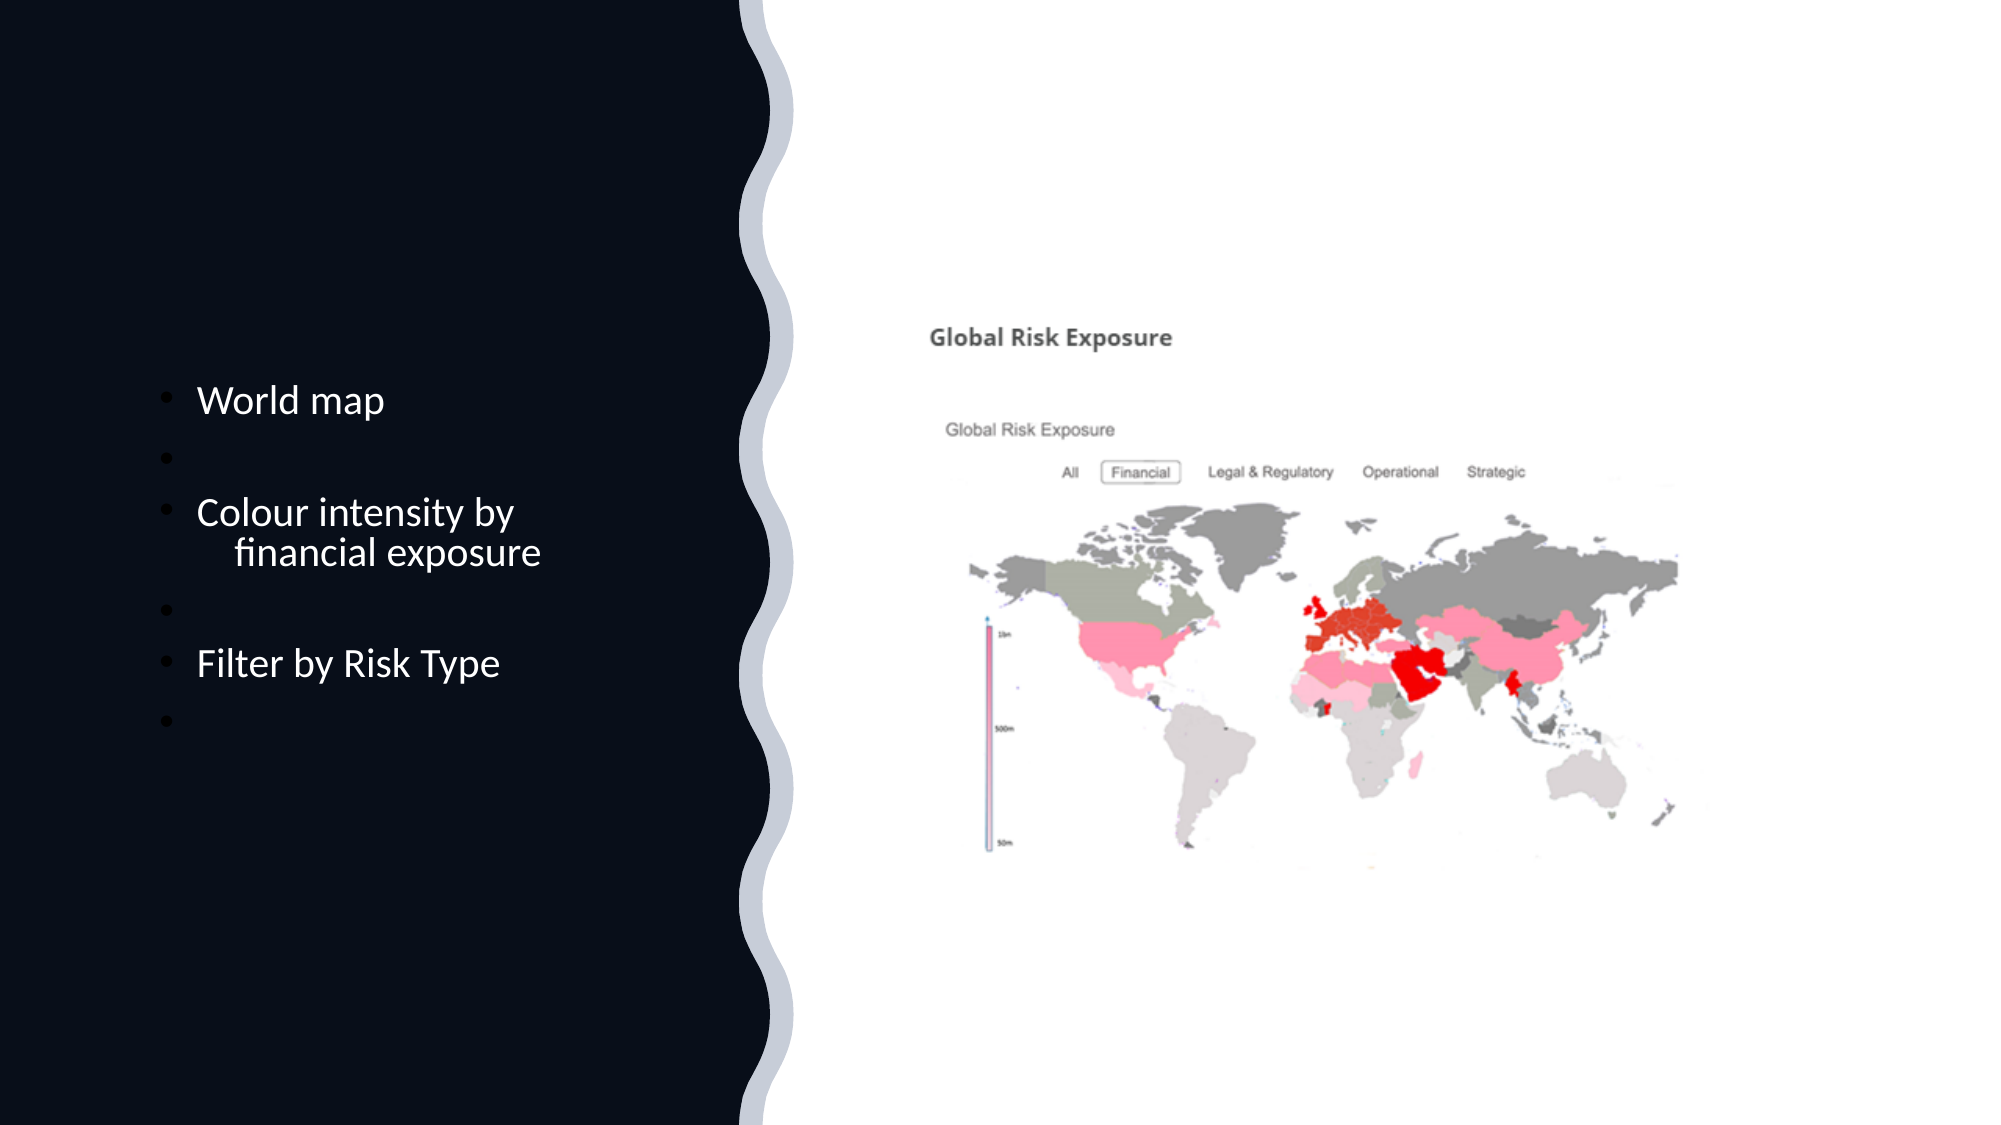

World map
Colour intensity by financial exposure
Filter by Risk Type